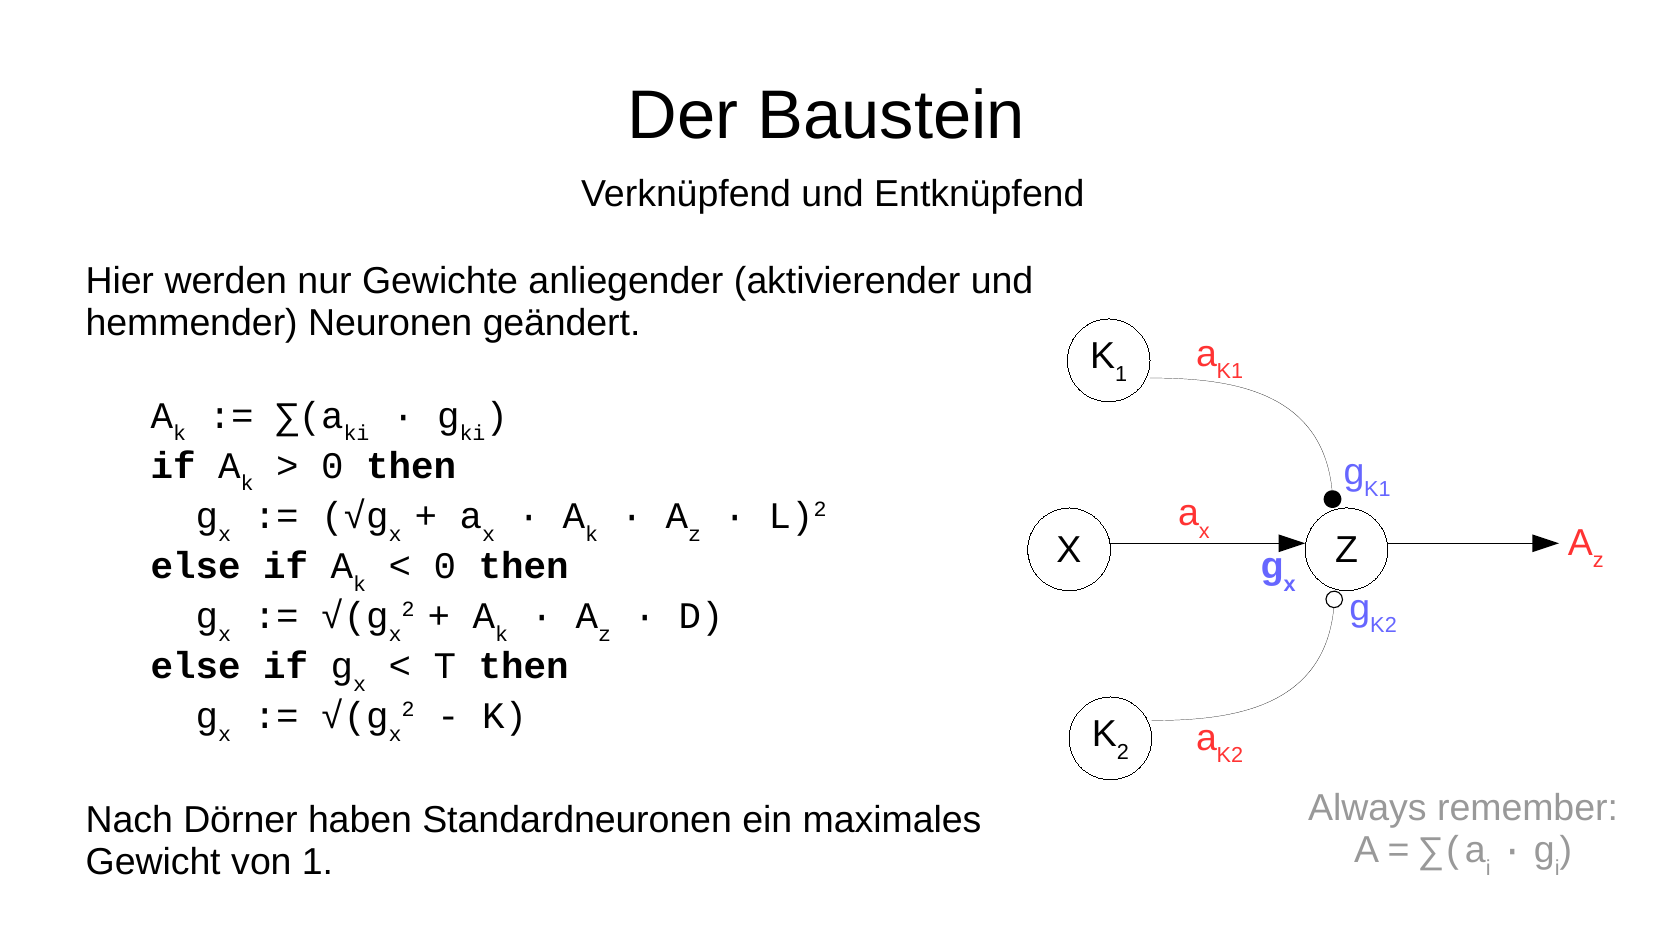

# Der Baustein
Verknüpfend und Entknüpfend
Hier werden nur Gewichte anliegender (aktivierender und
hemmender) Neuronen geändert.
K1
aK1
Ak := ∑(aki ∙ gki)
if Ak > 0 then
 gx := (√gx + ax ∙ Ak ∙ Az ∙ L)2
else if Ak < 0 then
 gx := √(gx2 + Ak ∙ Az ∙ D)
else if gx < T then
 gx := √(gx2 - K)
gK1
ax
Z
X
Az
gx
gK2
K2
aK2
Always remember:
A = ∑(ai ∙ gi)
Nach Dörner haben Standardneuronen ein maximales
Gewicht von 1.